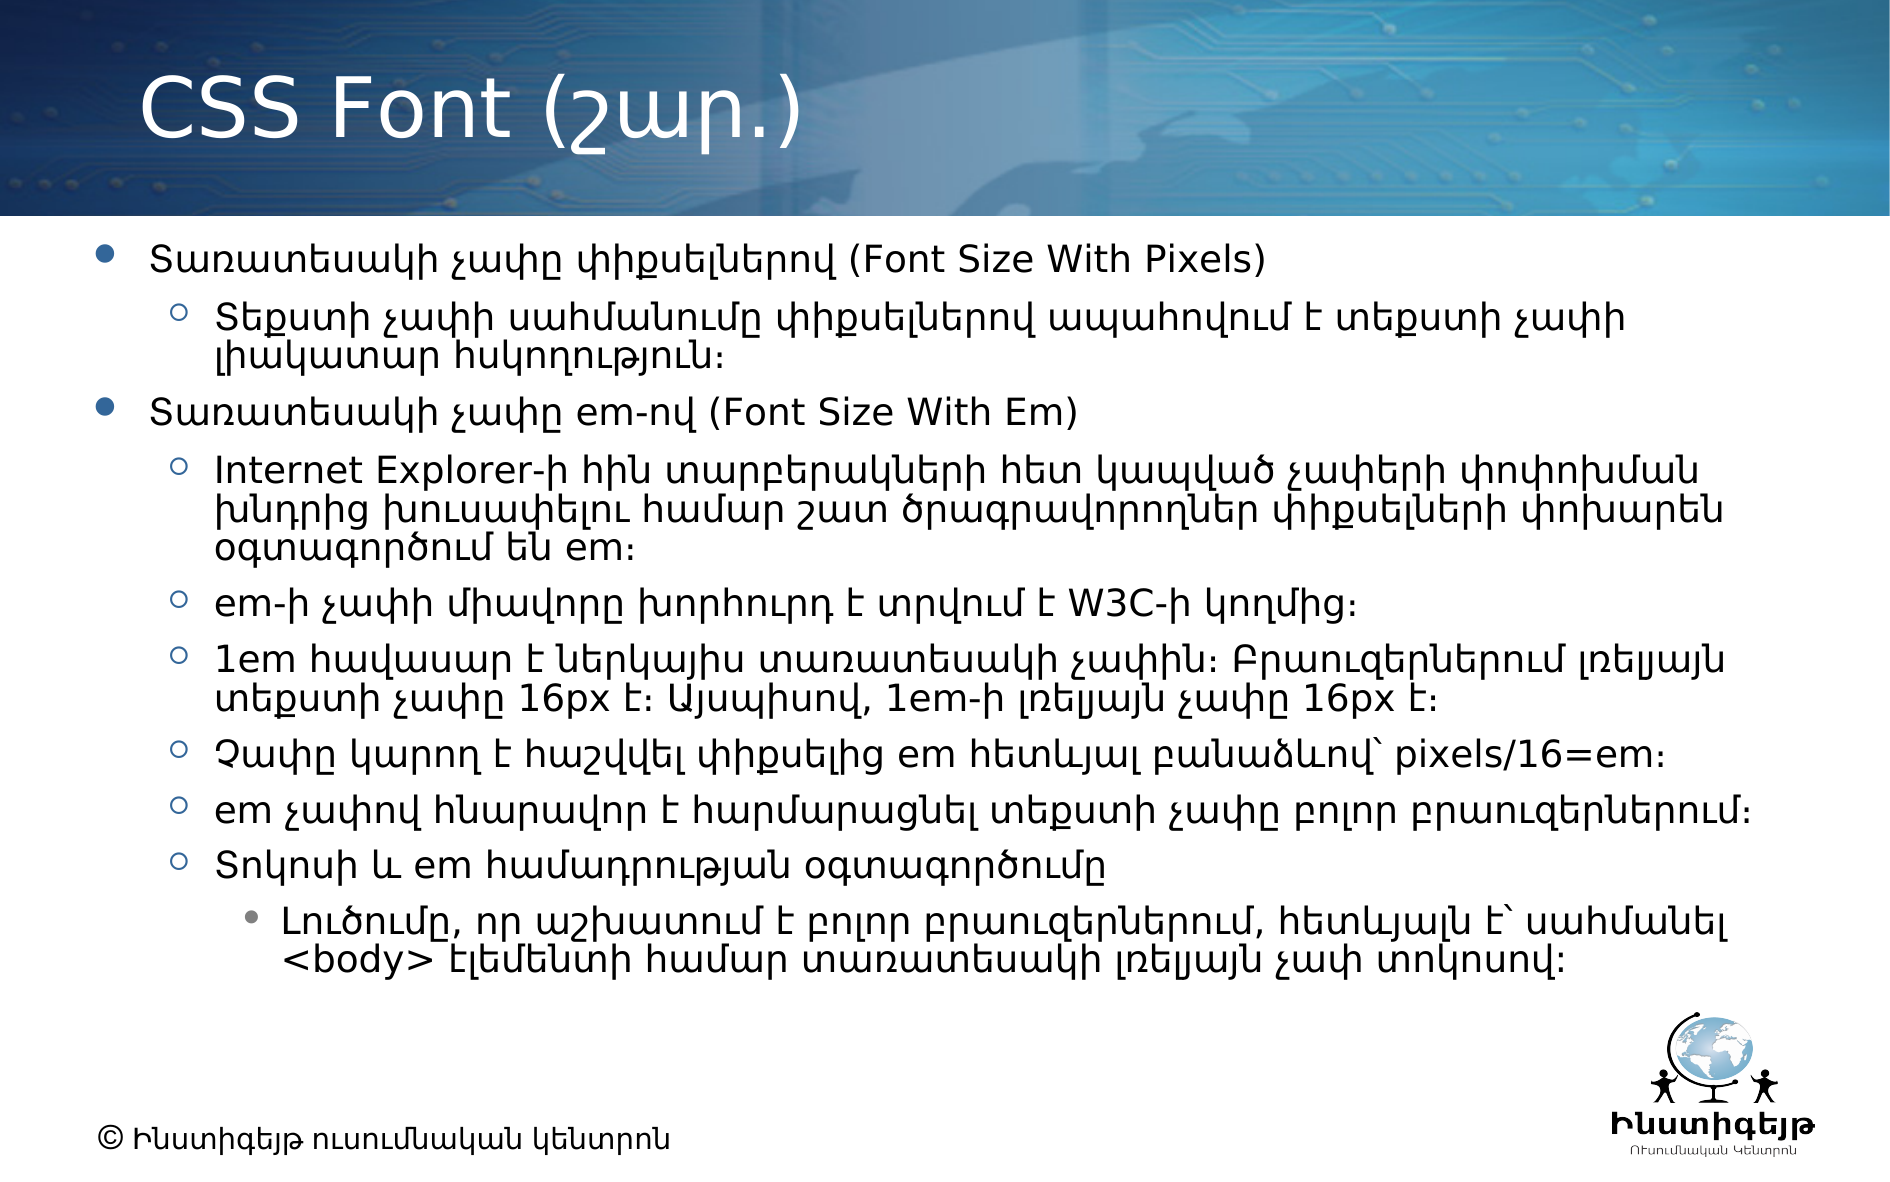

CSS Font (շար.)
# Տառատեսակի չափը փիքսելներով (Font Size With Pixels)
Տեքստի չափի սահմանումը փիքսելներով ապահովում է տեքստի չափի լիակատար հսկողություն։
Տառատեսակի չափը em-ով (Font Size With Em)
Internet Explorer-ի հին տարբերակների հետ կապված չափերի փոփոխման խնդրից խուսափելու համար շատ ծրագրավորողներ փիքսելների փոխարեն օգտագործում են em։
em-ի չափի միավորը խորհուրդ է տրվում է W3C-ի կողմից։
1em հավասար է ներկայիս տառատեսակի չափին։ Բրաուզերներում լռելյայն տեքստի չափը 16px է։ Այսպիսով, 1em-ի լռելյայն չափը 16px է։
Չափը կարող է հաշվվել փիքսելից em հետևյալ բանաձևով՝ pixels/16=em։
em չափով հնարավոր է հարմարացնել տեքստի չափը բոլոր բրաուզերներում։
Տոկոսի և em համադրության օգտագործումը
Լուծումը, որ աշխատում է բոլոր բրաուզերներում, հետևյալն է՝ սահմանել <body> էլեմենտի համար տառատեսակի լռելյայն չափ տոկոսով: